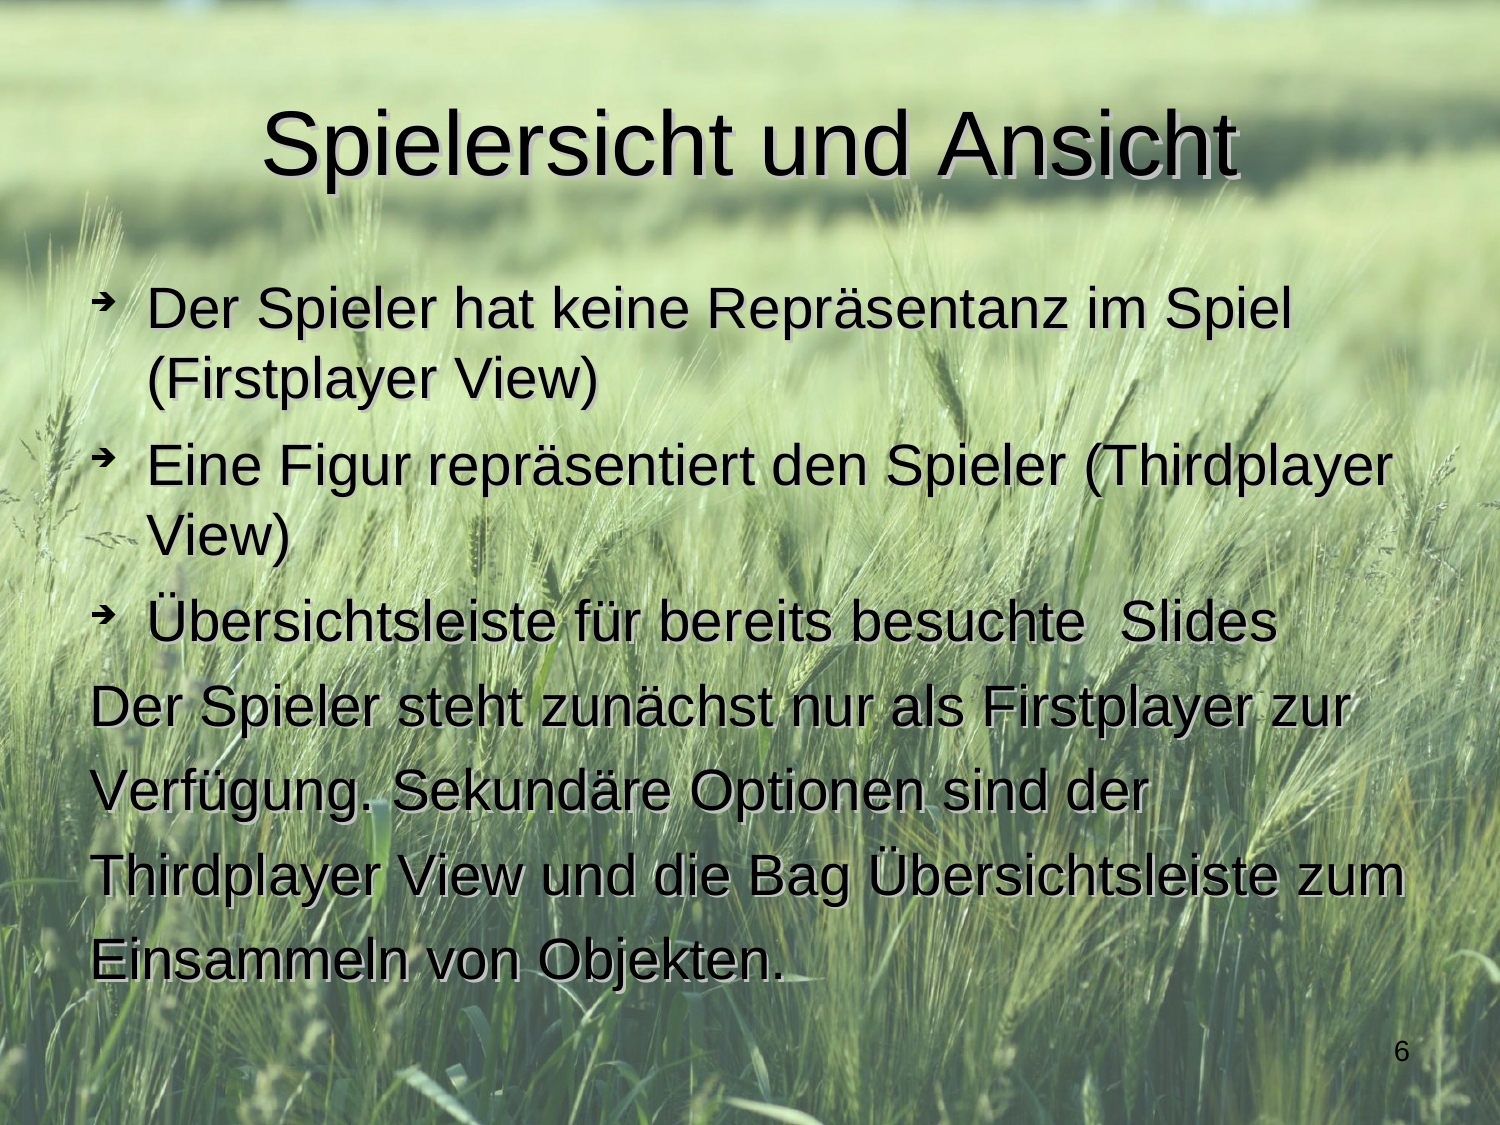

# Spielersicht und Ansicht
Der Spieler hat keine Repräsentanz im Spiel (Firstplayer View)
Eine Figur repräsentiert den Spieler (Thirdplayer View)
Übersichtsleiste für bereits besuchte Slides
Der Spieler steht zunächst nur als Firstplayer zur
Verfügung. Sekundäre Optionen sind der
Thirdplayer View und die Bag Übersichtsleiste zum
Einsammeln von Objekten.
6